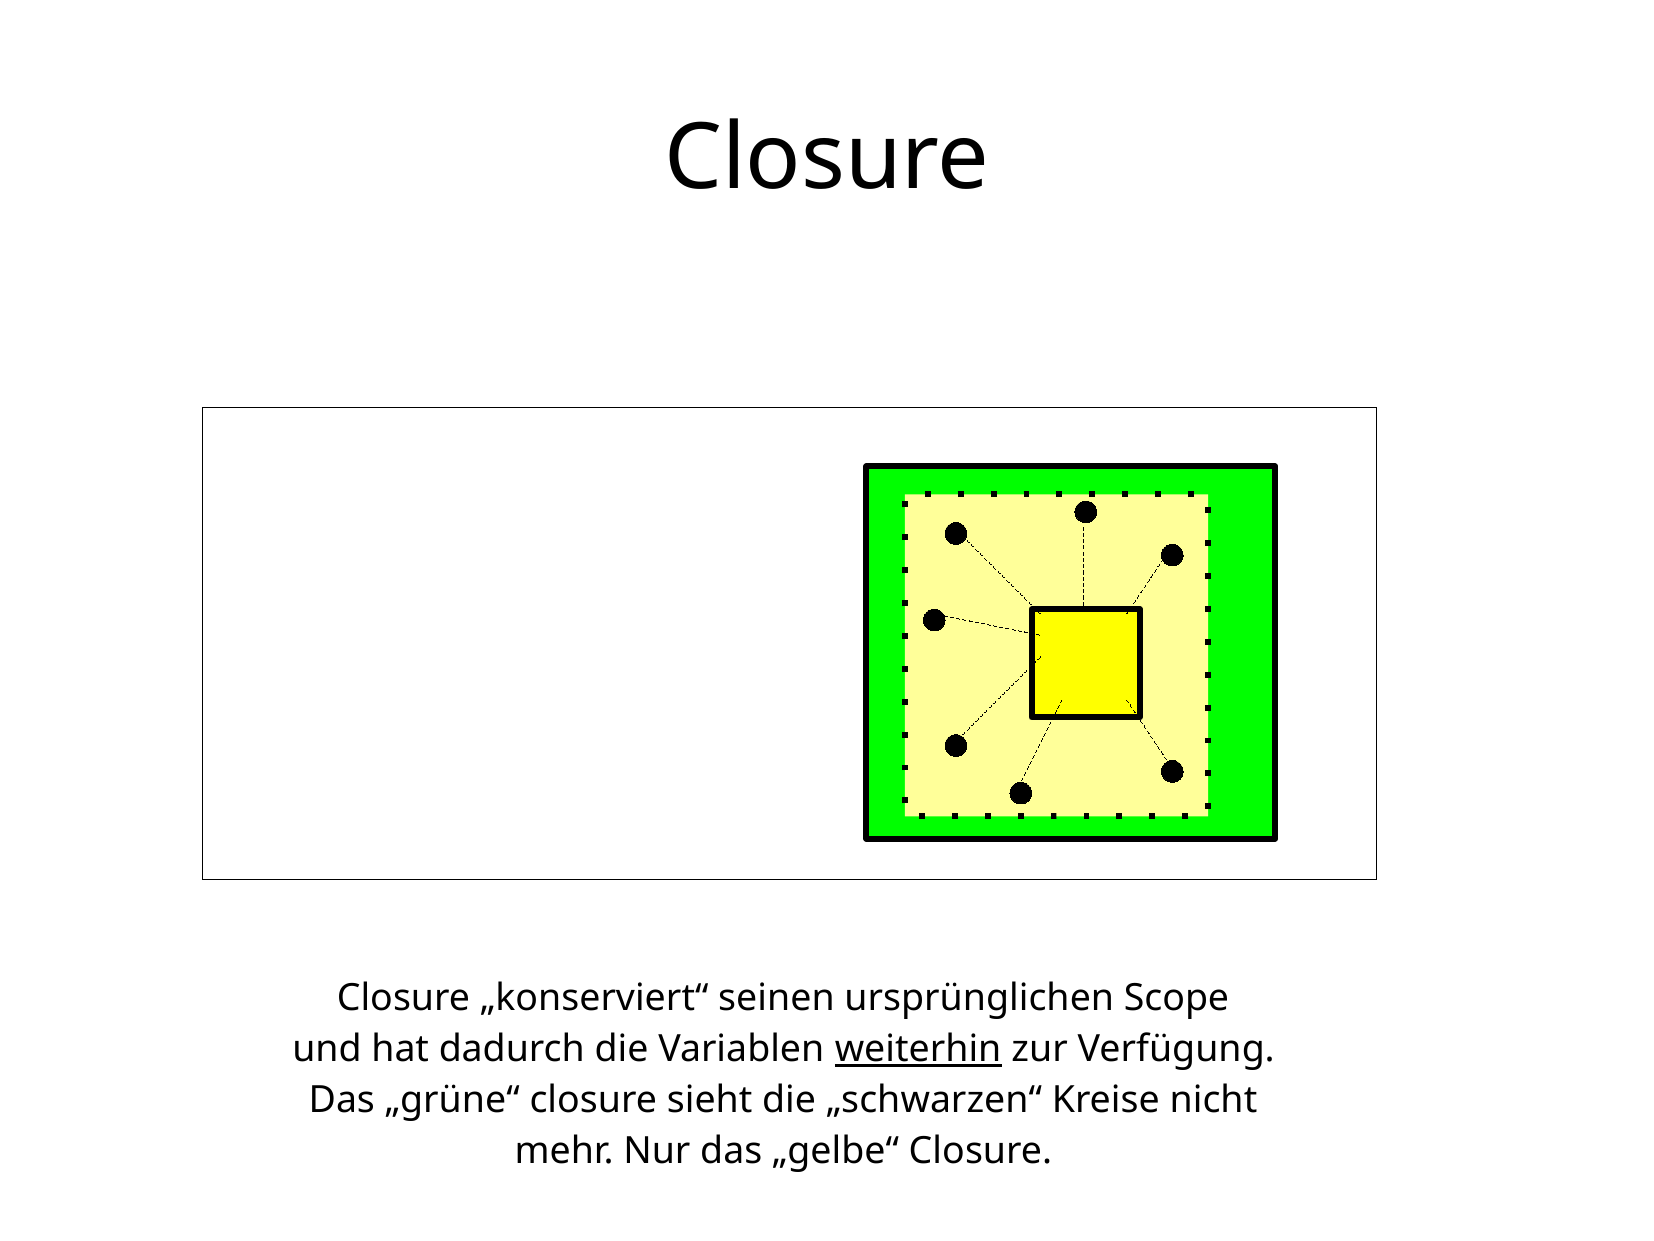

# Closure
Closure „konserviert“ seinen ursprünglichen Scope
und hat dadurch die Variablen weiterhin zur Verfügung.
Das „grüne“ closure sieht die „schwarzen“ Kreise nicht mehr. Nur das „gelbe“ Closure.